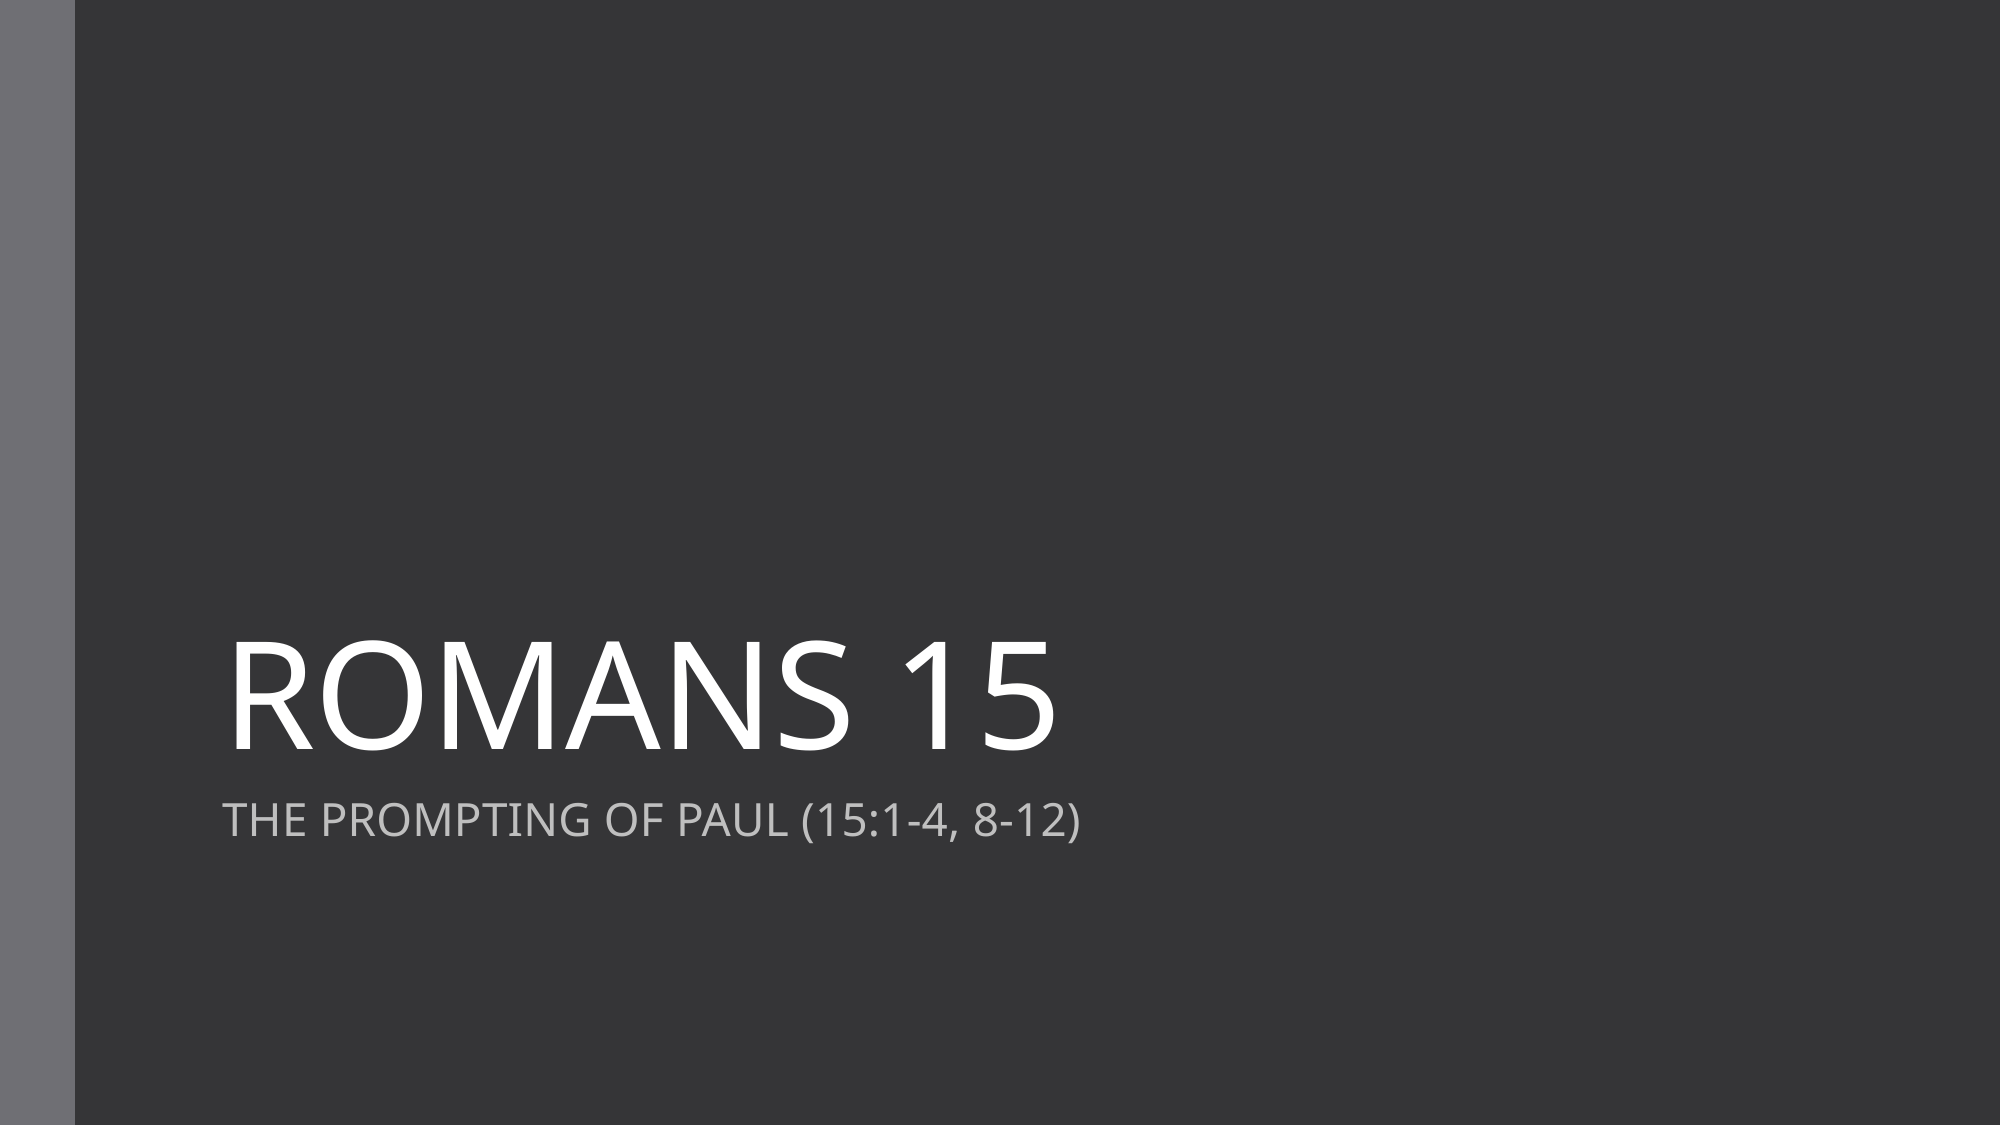

# ROMANS 15
THE PROMPTING OF PAUL (15:1-4, 8-12)